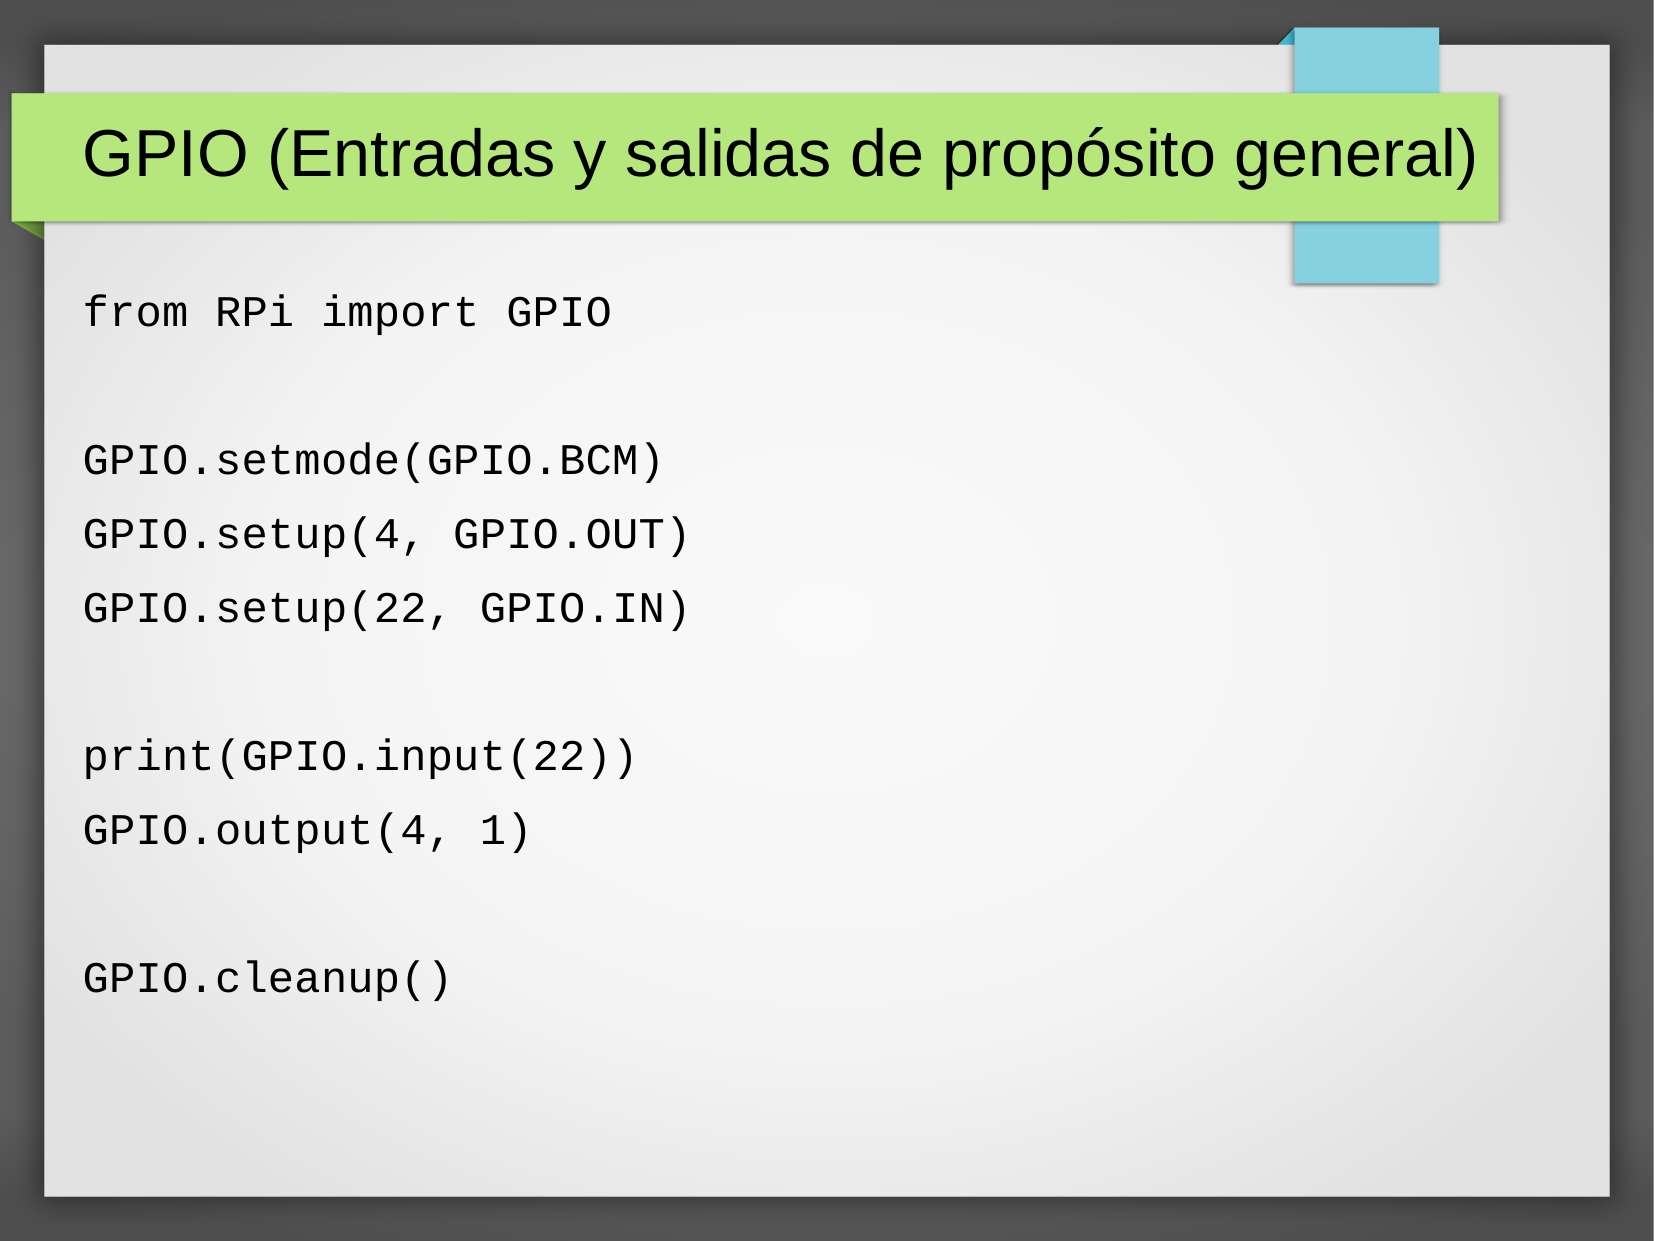

# GPIO (Entradas y salidas de propósito general)
from RPi import GPIO
GPIO.setmode(GPIO.BCM)
GPIO.setup(4, GPIO.OUT)
GPIO.setup(22, GPIO.IN)
print(GPIO.input(22))
GPIO.output(4, 1)
GPIO.cleanup()